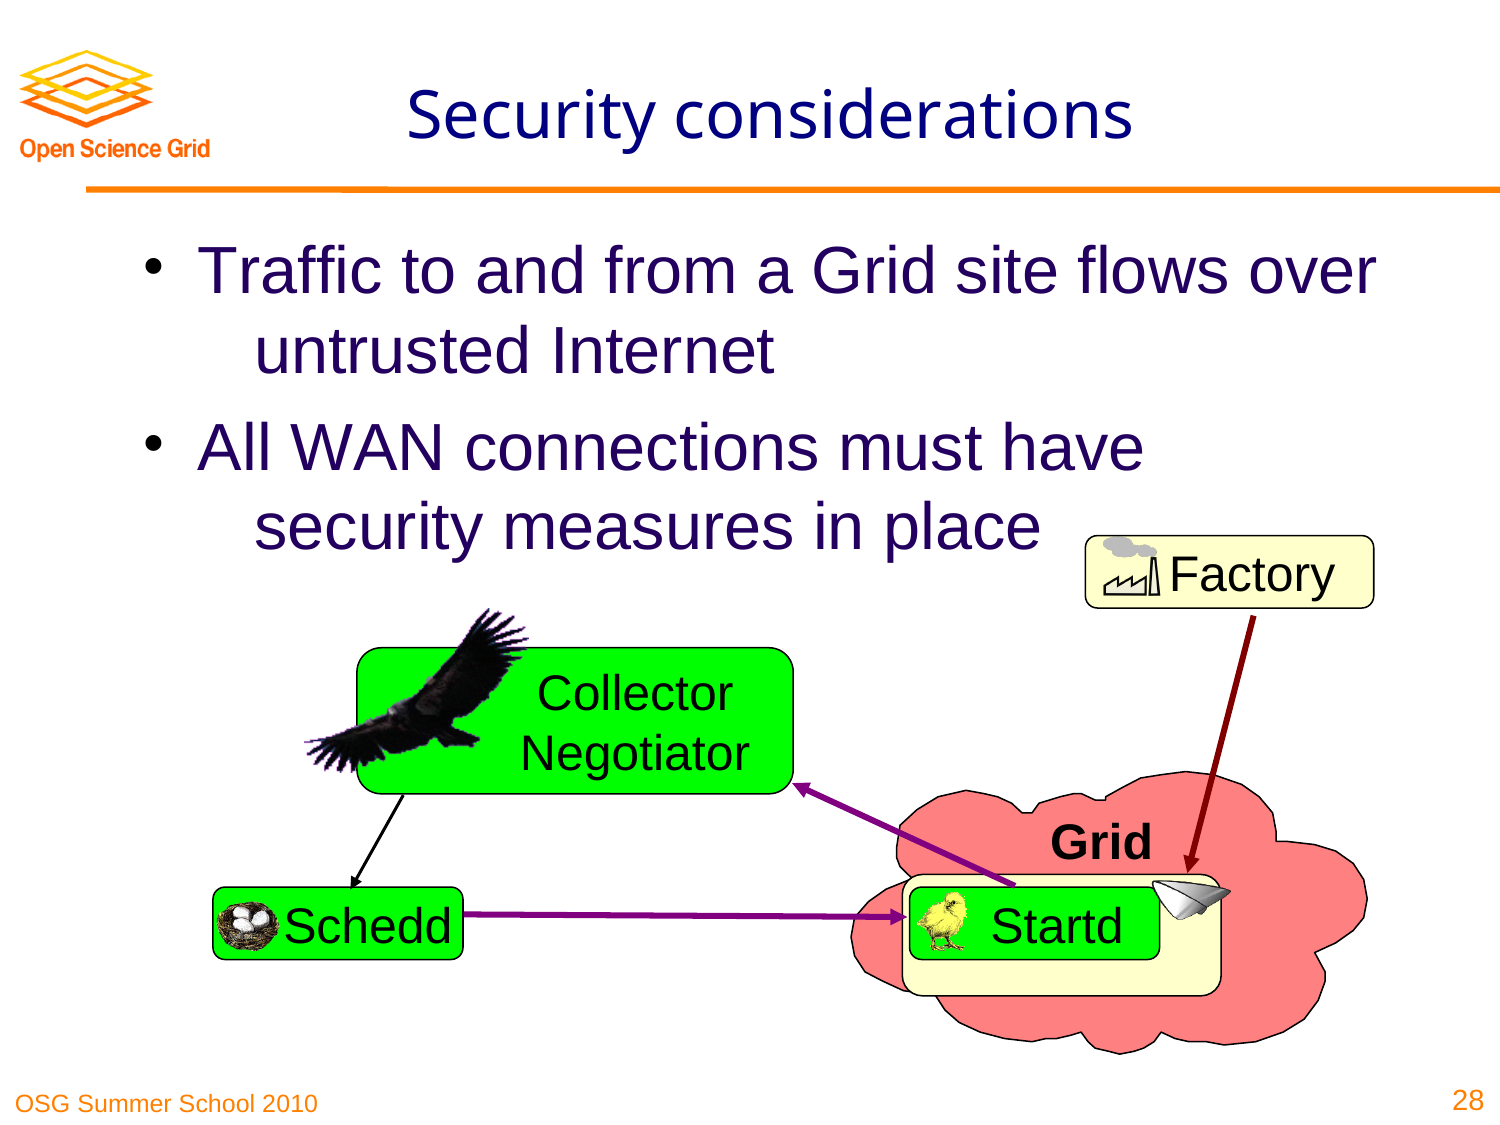

# Security considerations
Traffic to and from a Grid site flows over untrusted Internet
All WAN connections must have security measures in place
Factory
Collector
Negotiator
Grid
Schedd
Startd
28